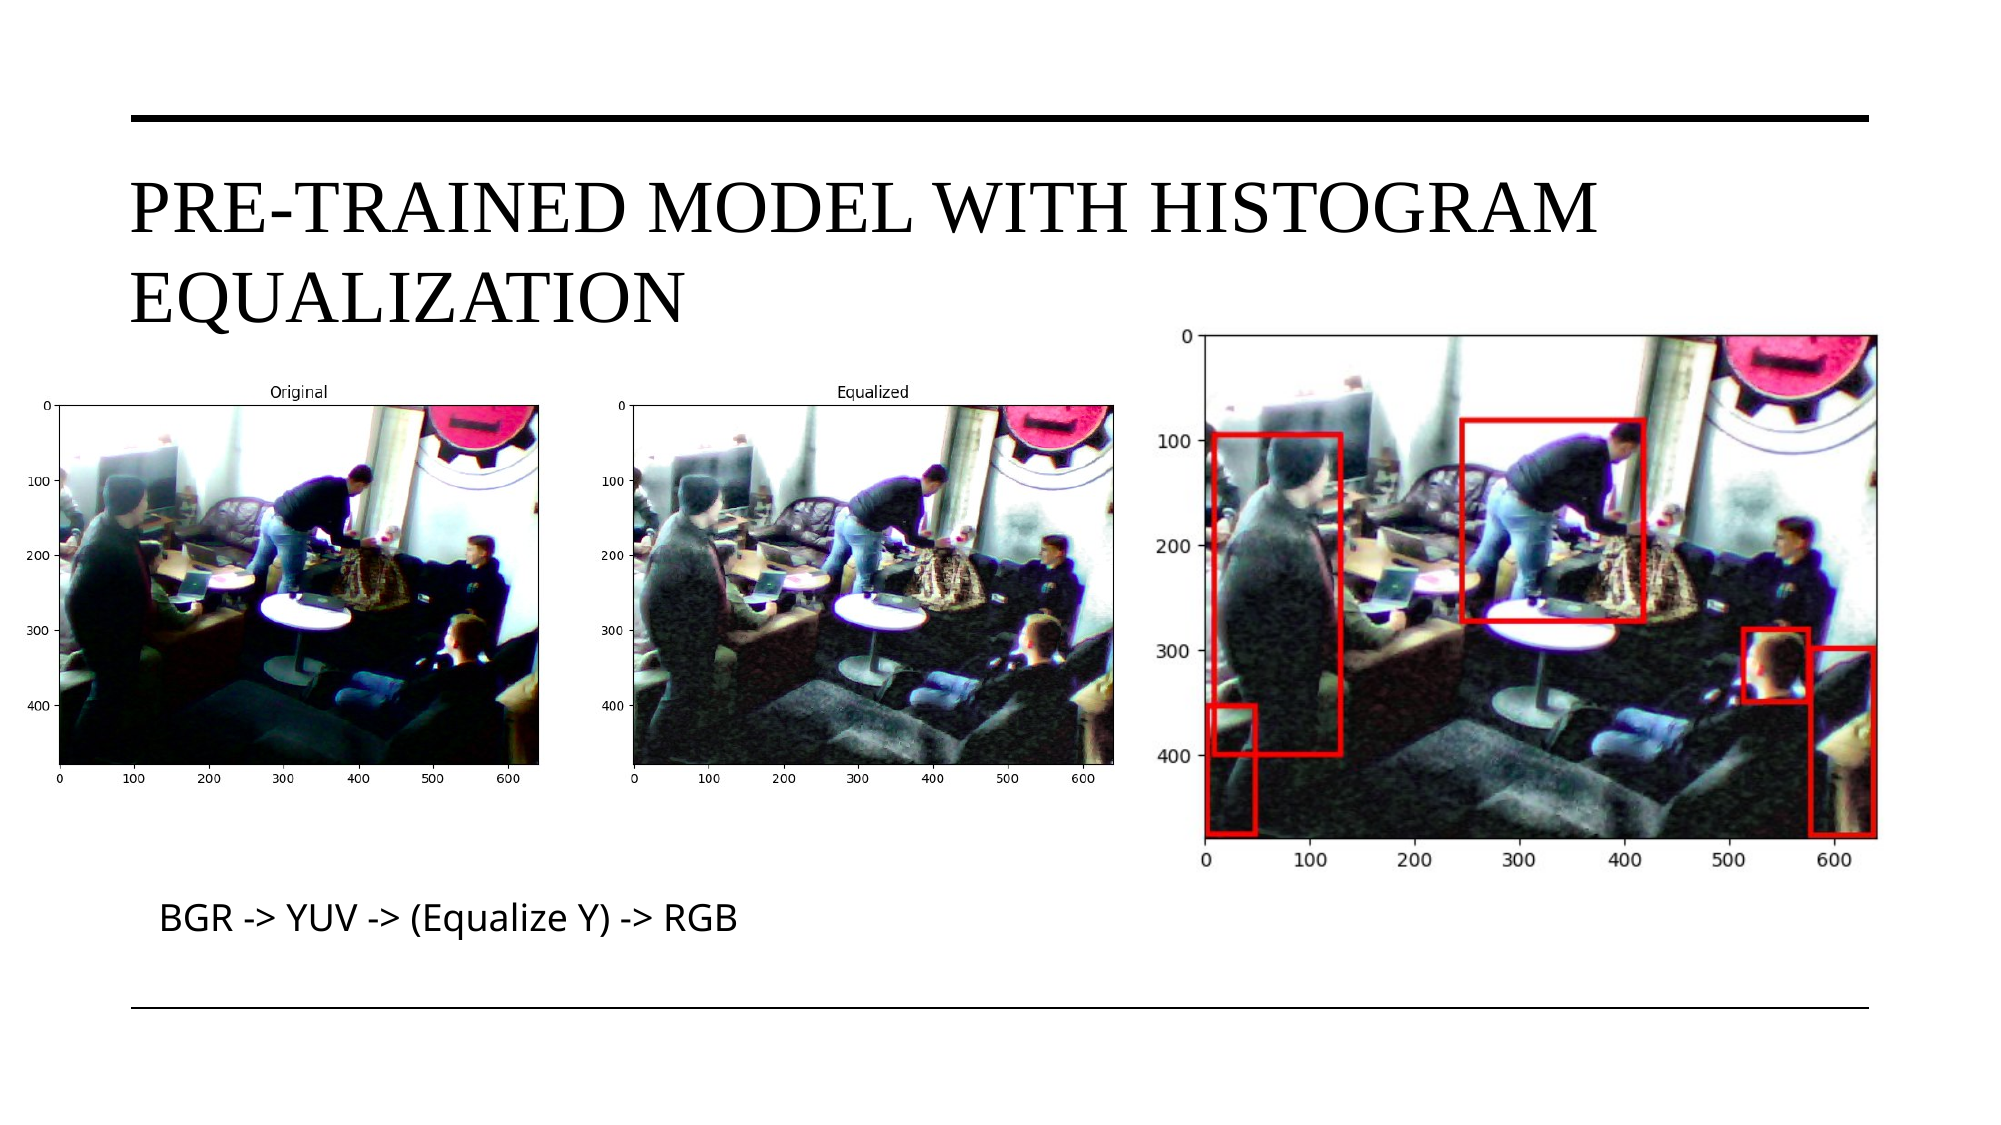

# Pre-trained model with Histogram equalization
BGR -> YUV -> (Equalize Y) -> RGB